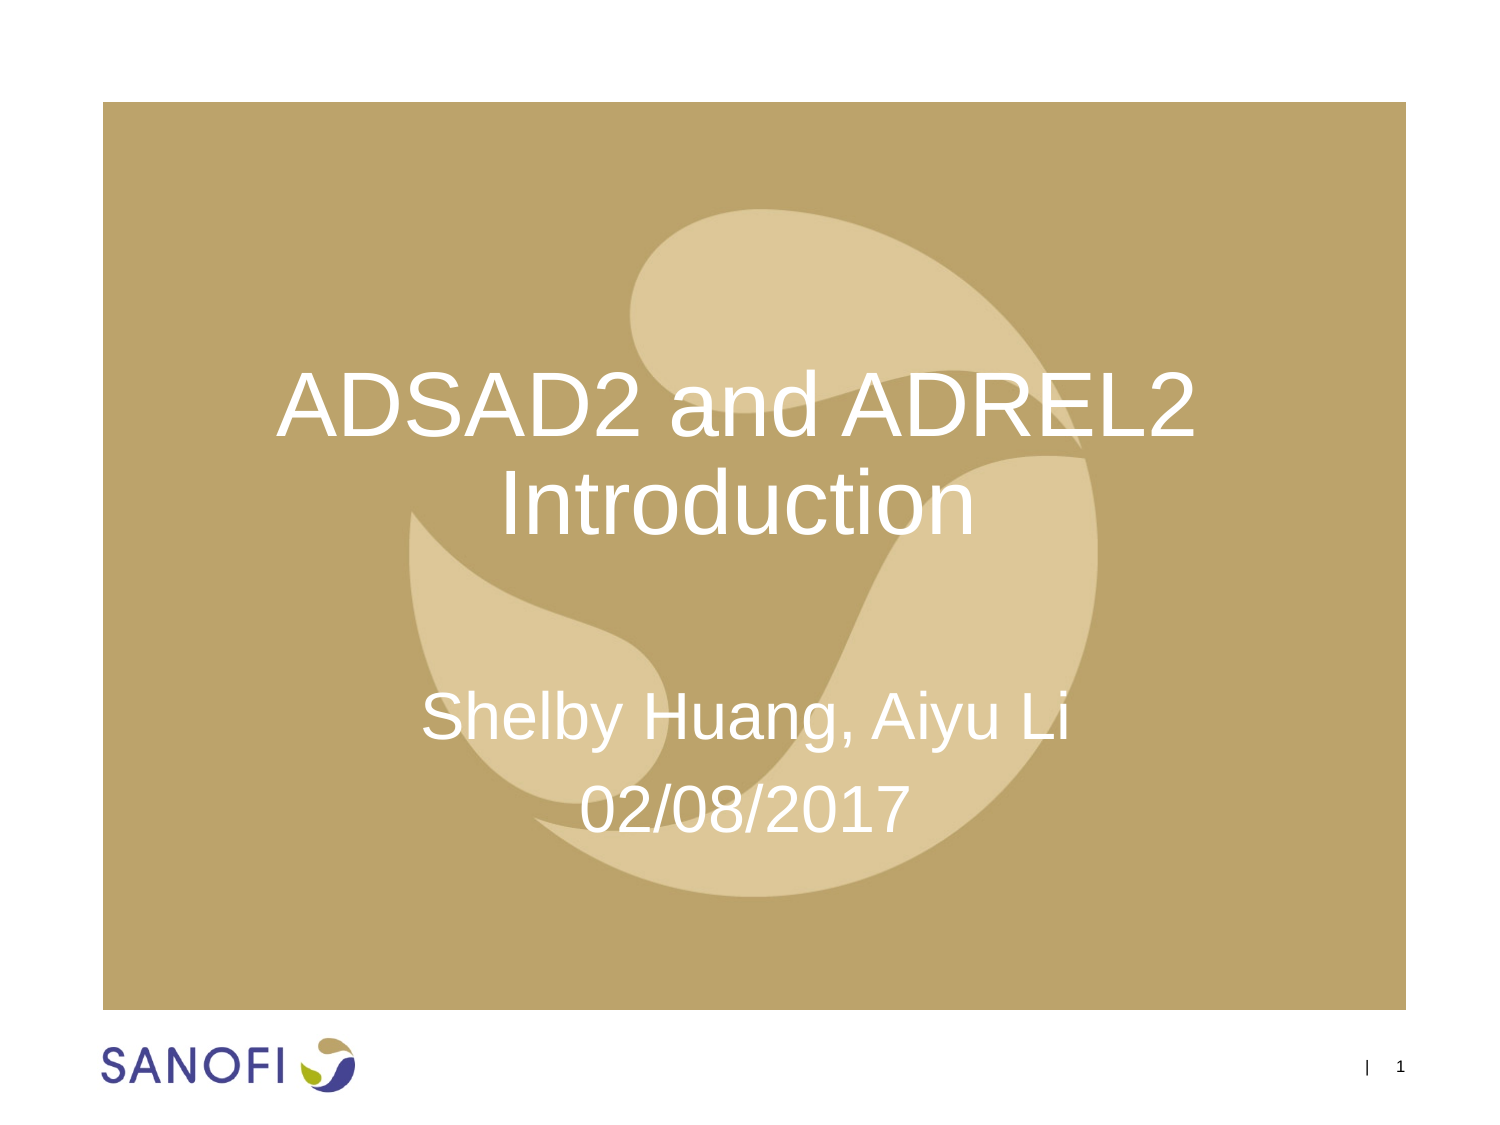

# ADSAD2 and ADREL2 Introduction
Shelby Huang, Aiyu Li
02/08/2017